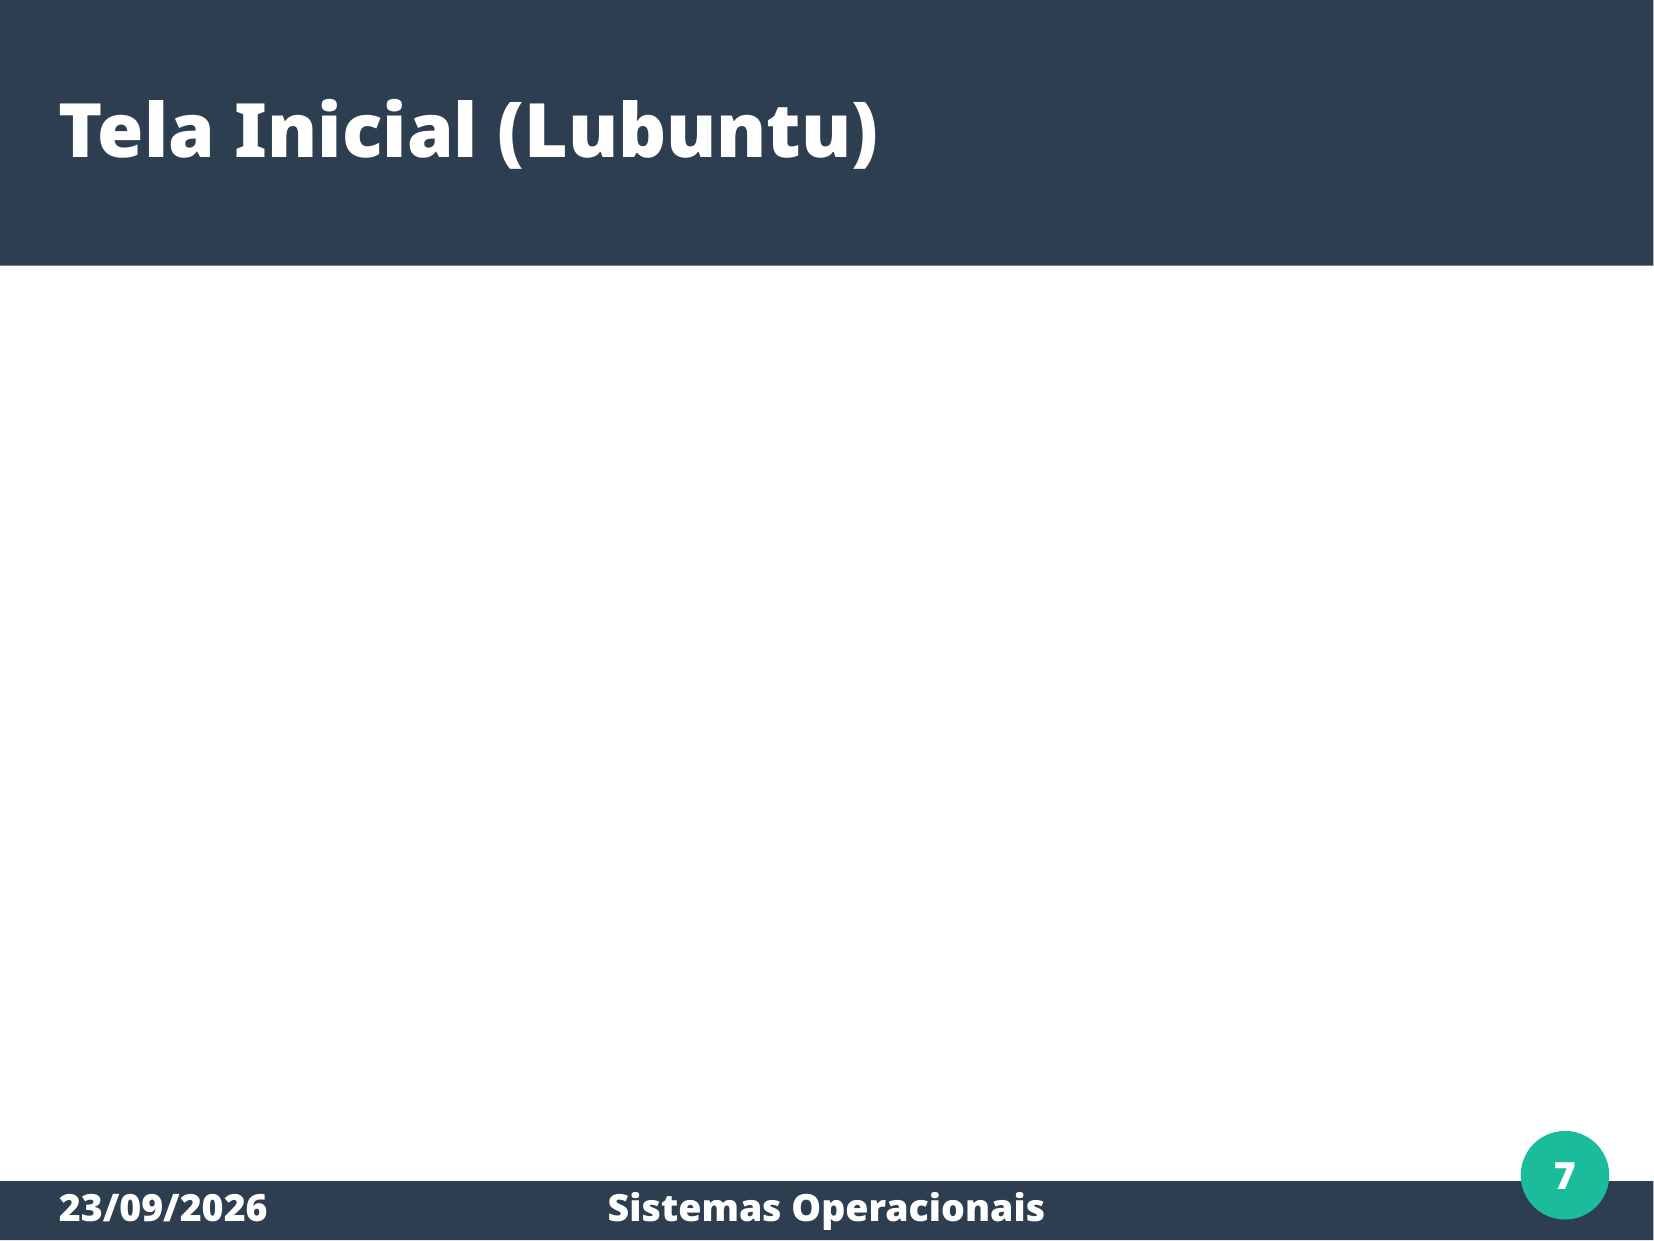

# Tela Inicial (Lubuntu)
7
Sistemas Operacionais